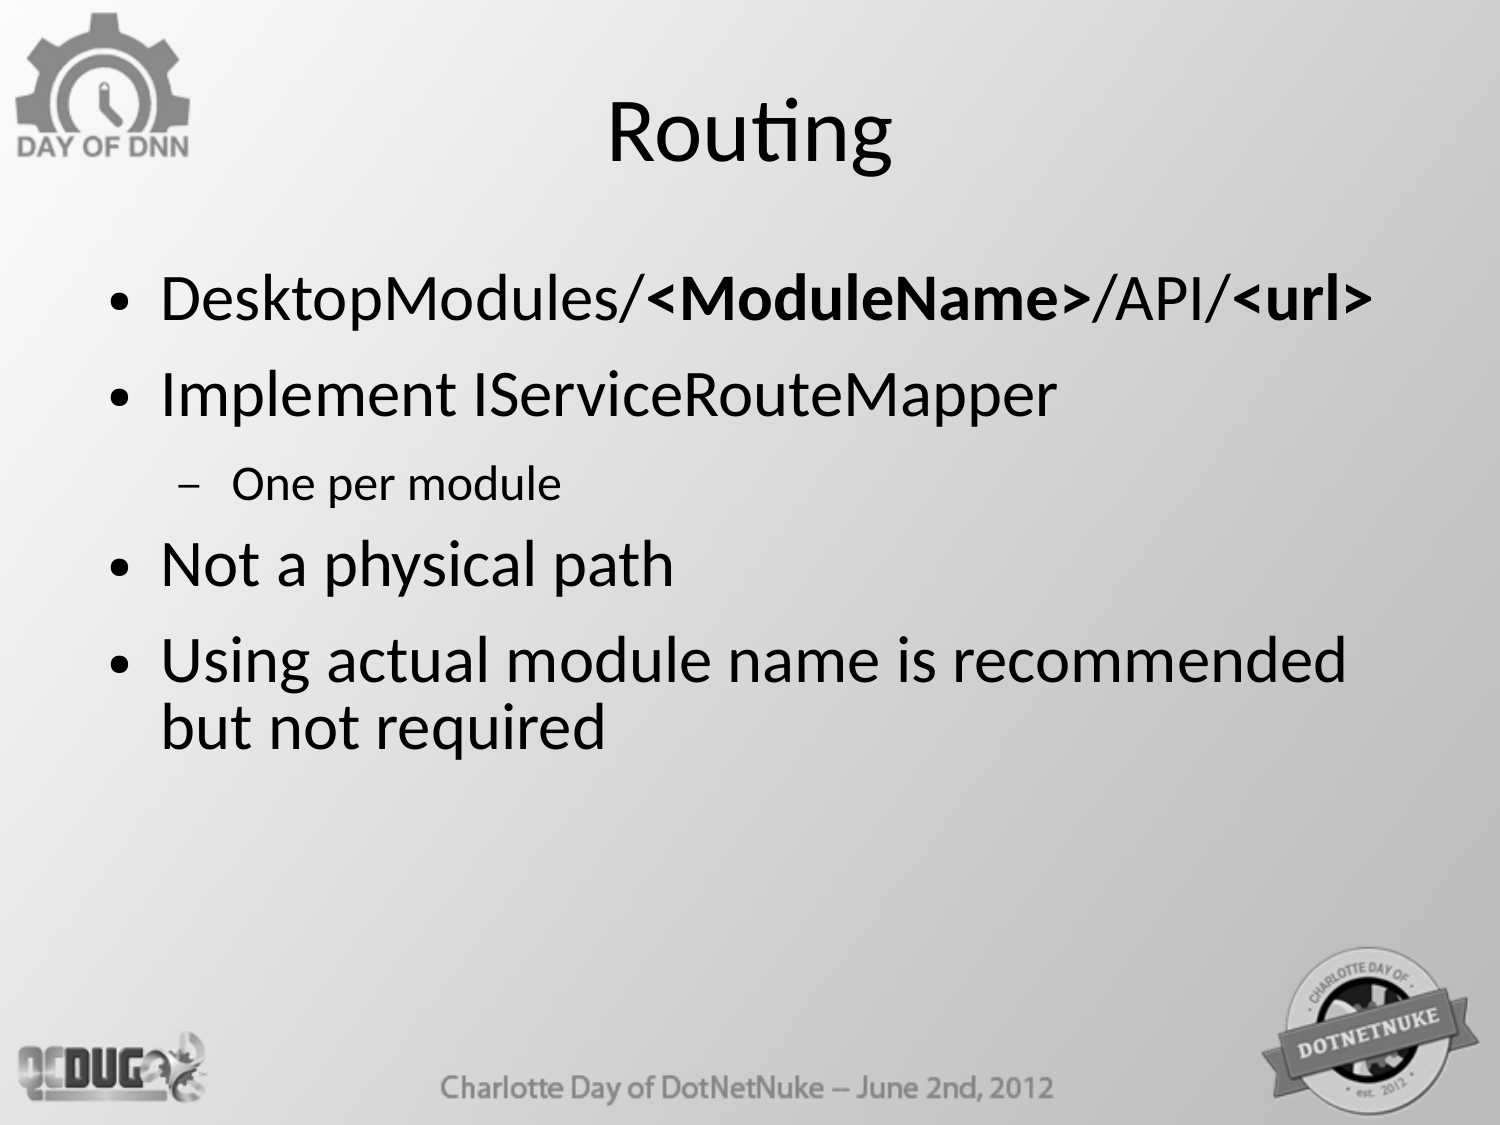

# Routing
DesktopModules/<ModuleName>/API/<url>
Implement IServiceRouteMapper
One per module
Not a physical path
Using actual module name is recommended but not required